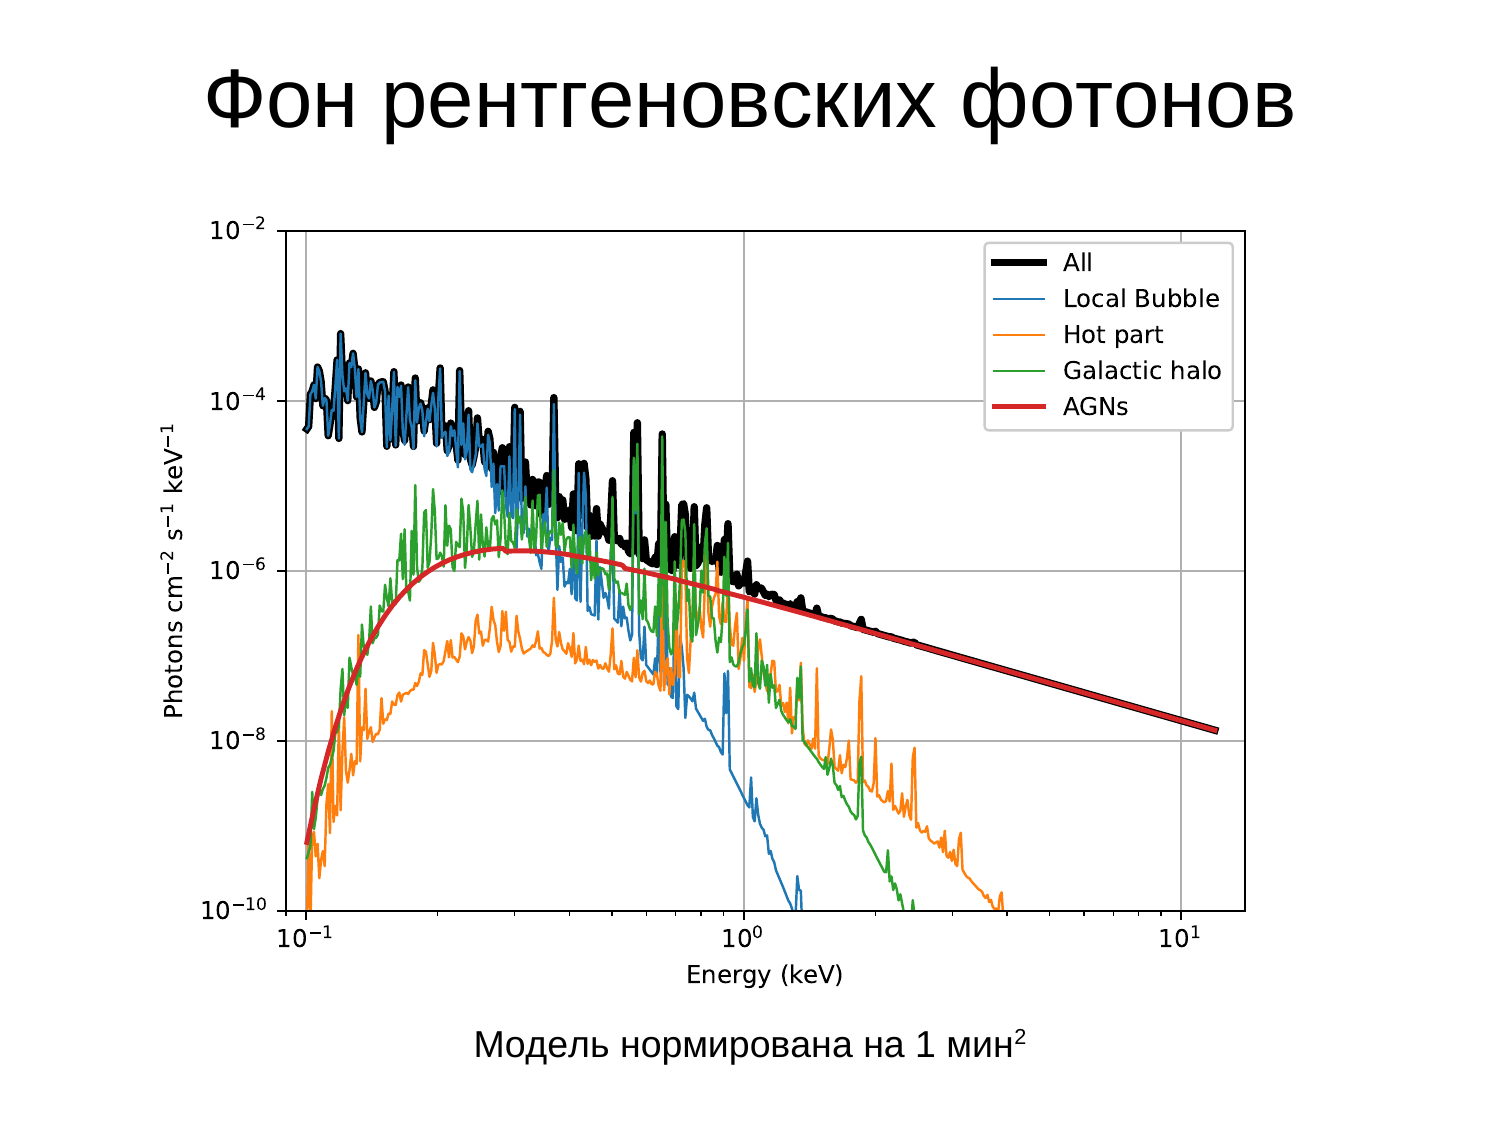

# Фон рентгеновских фотонов
Модель нормирована на 1 мин2